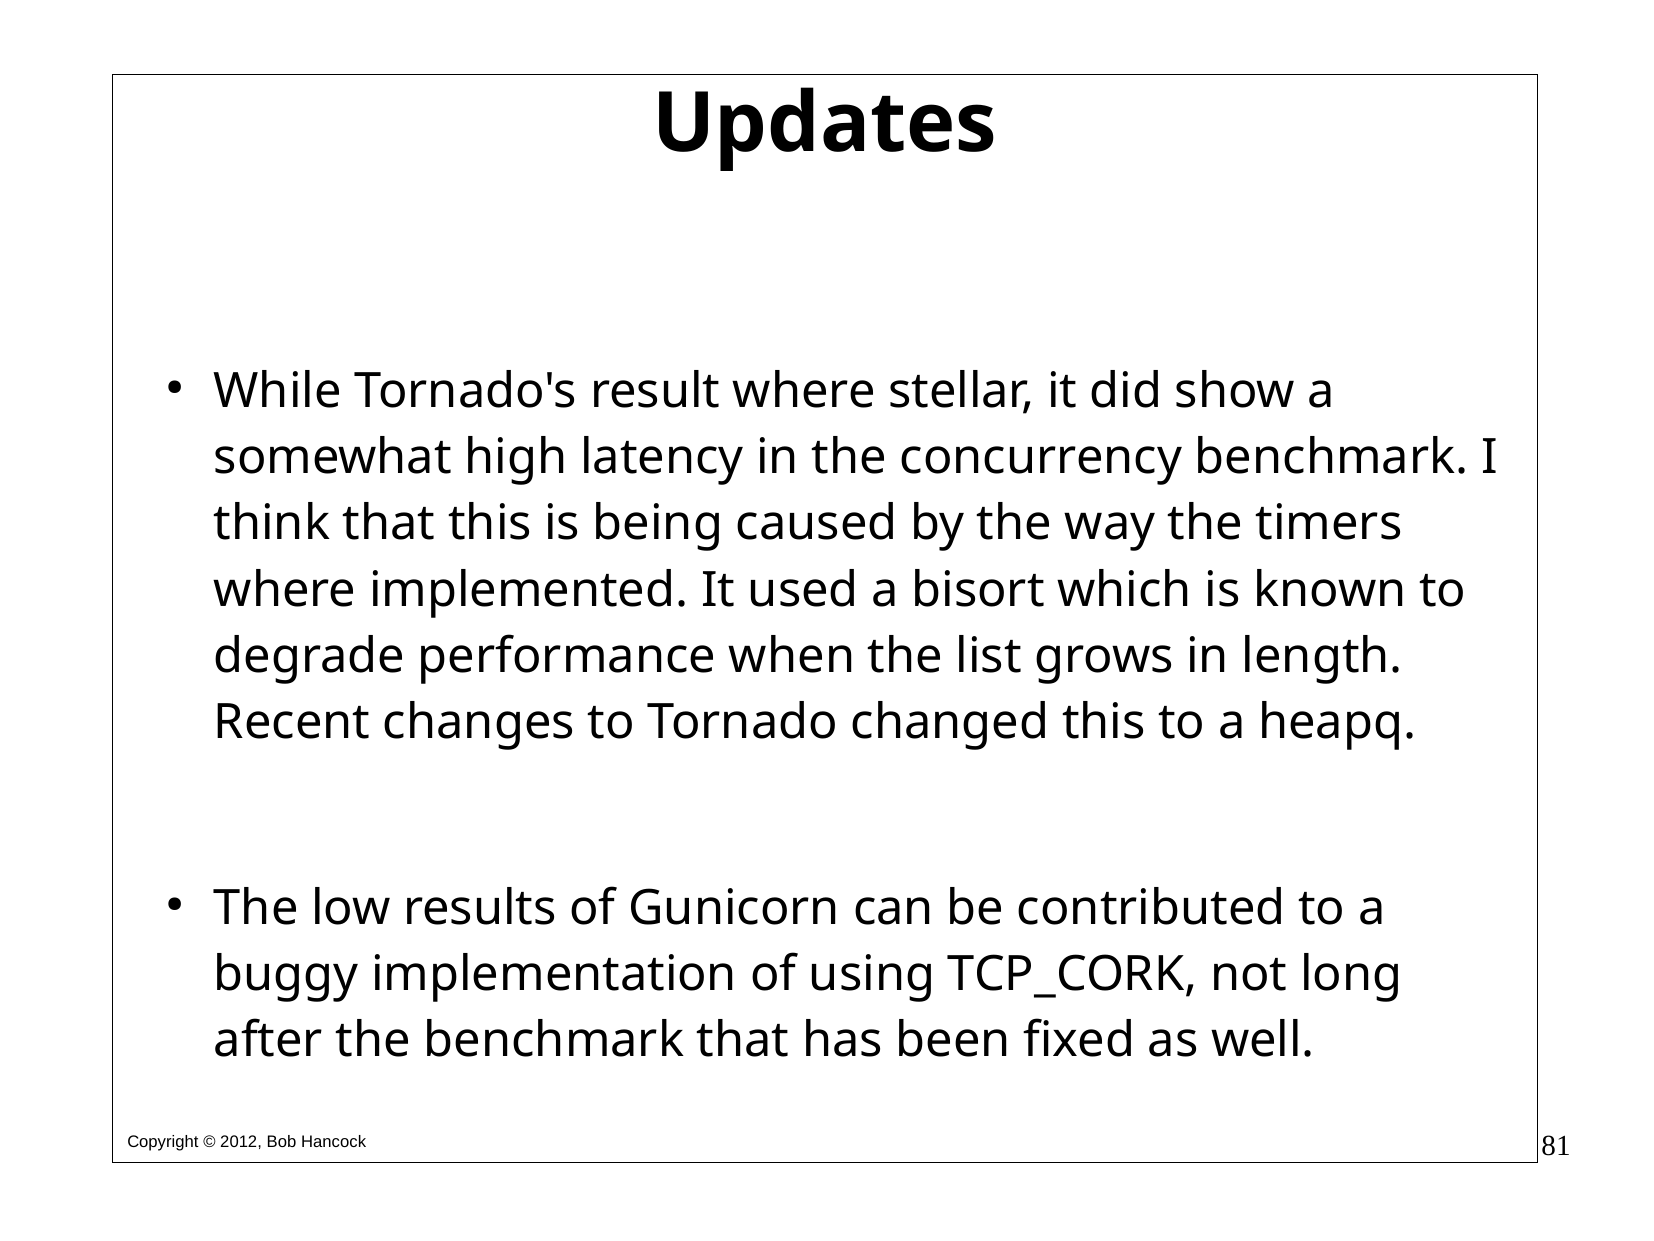

# Updates
While Tornado's result where stellar, it did show a somewhat high latency in the concurrency benchmark. I think that this is being caused by the way the timers where implemented. It used a bisort which is known to degrade performance when the list grows in length. Recent changes to Tornado changed this to a heapq.
The low results of Gunicorn can be contributed to a buggy implementation of using TCP_CORK, not long after the benchmark that has been fixed as well.
Copyright © 2012, Bob Hancock
81